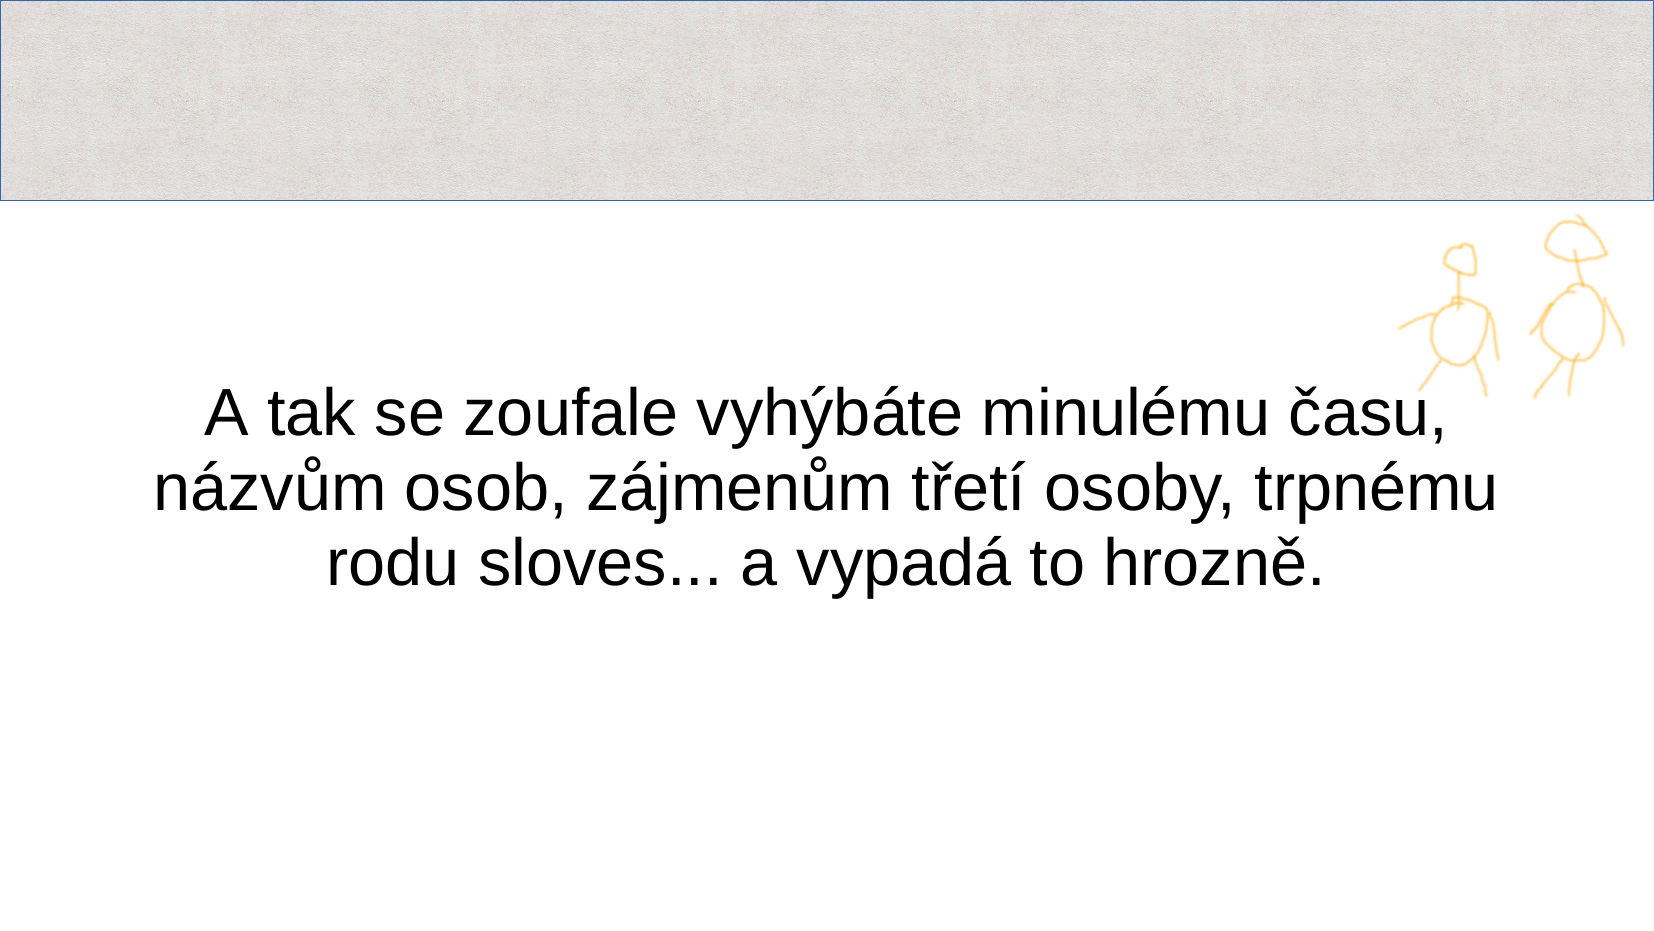

# A tak se zoufale vyhýbáte minulému času, názvům osob, zájmenům třetí osoby, trpnému rodu sloves... a vypadá to hrozně.